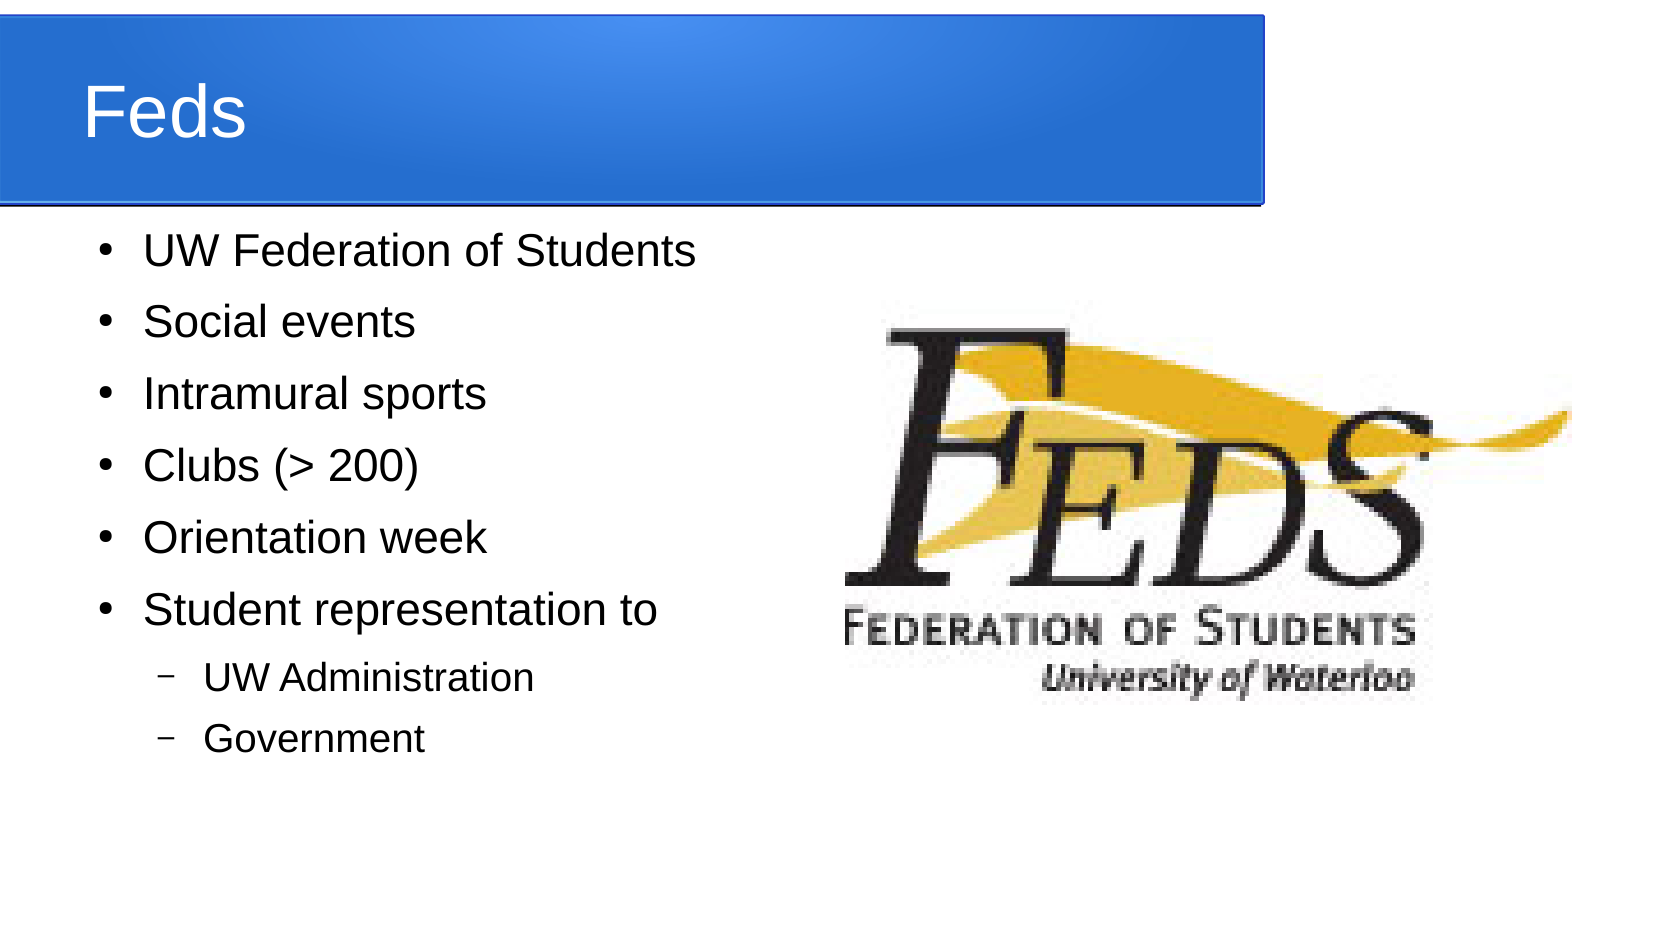

# Feds
UW Federation of Students
Social events
Intramural sports
Clubs (> 200)
Orientation week
Student representation to
UW Administration
Government